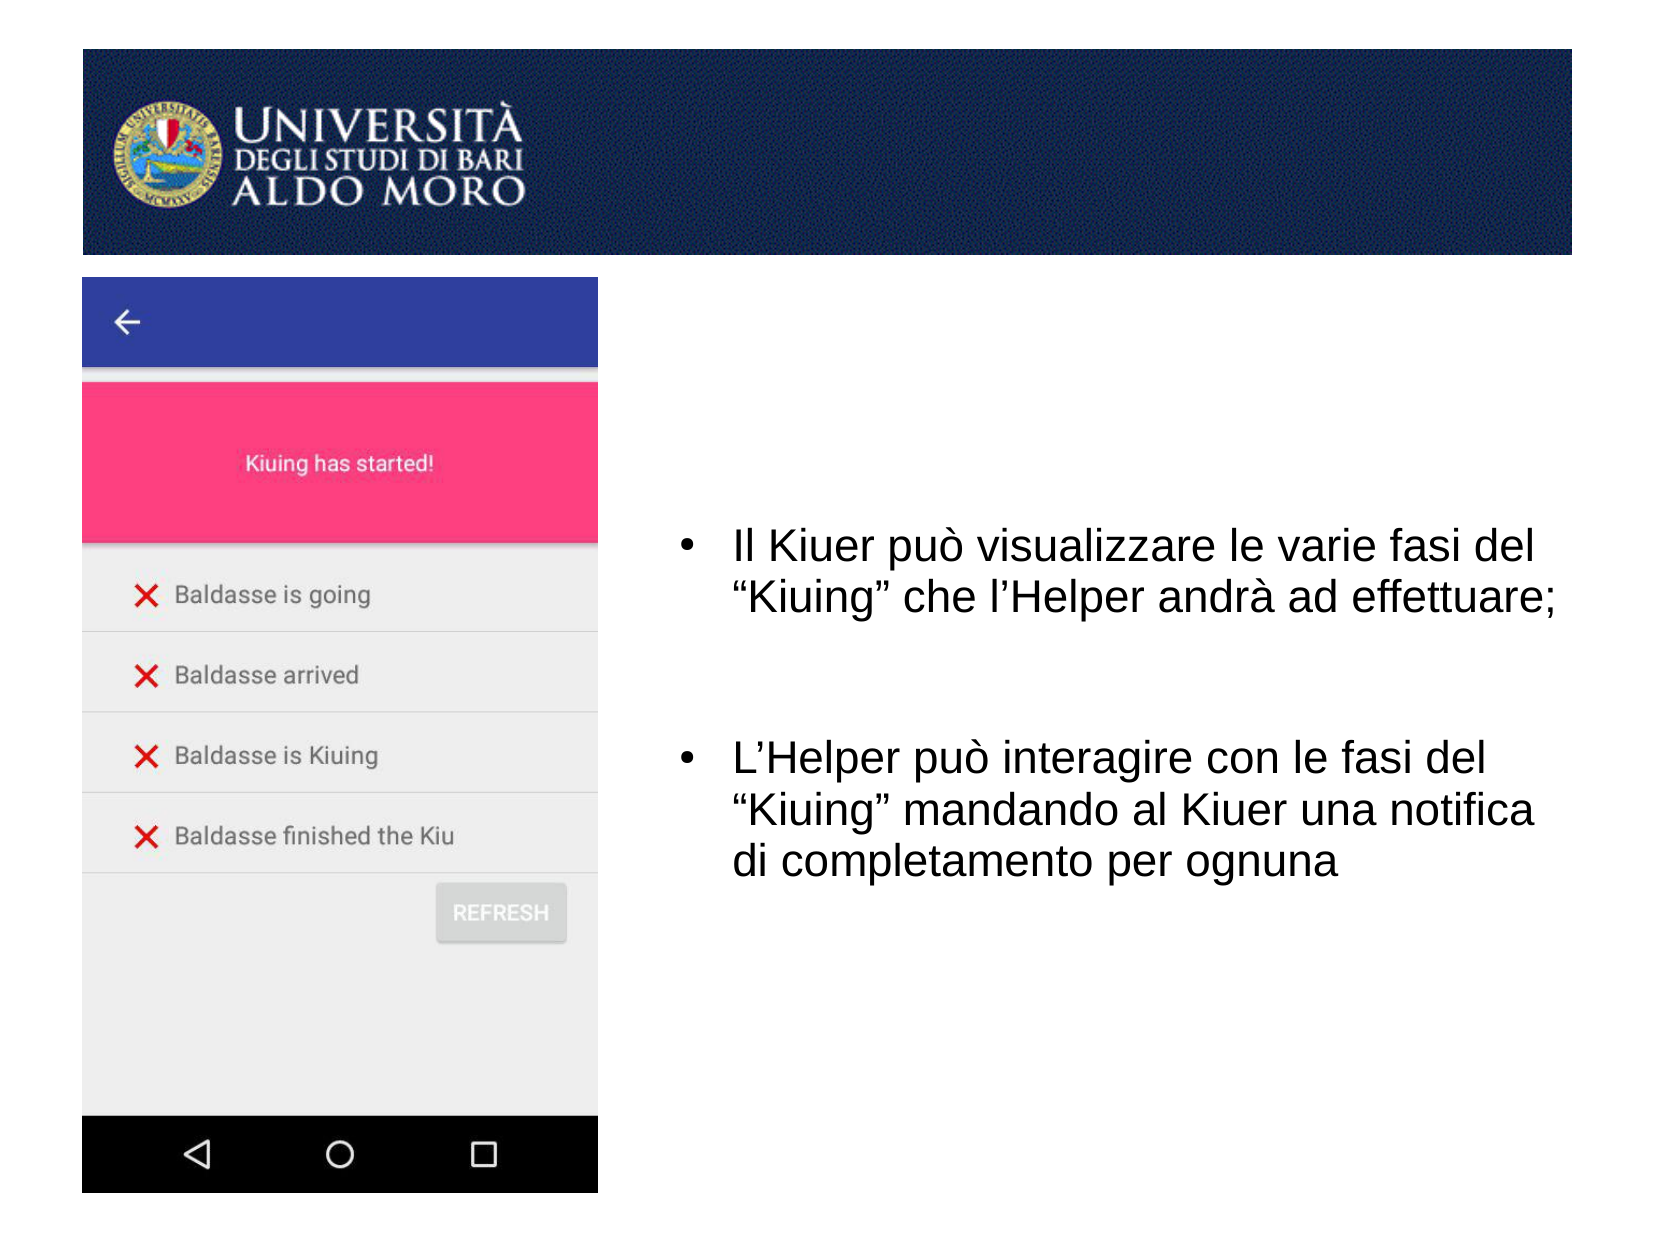

#
Il Kiuer può visualizzare le varie fasi del “Kiuing” che l’Helper andrà ad effettuare;
L’Helper può interagire con le fasi del “Kiuing” mandando al Kiuer una notifica di completamento per ognuna